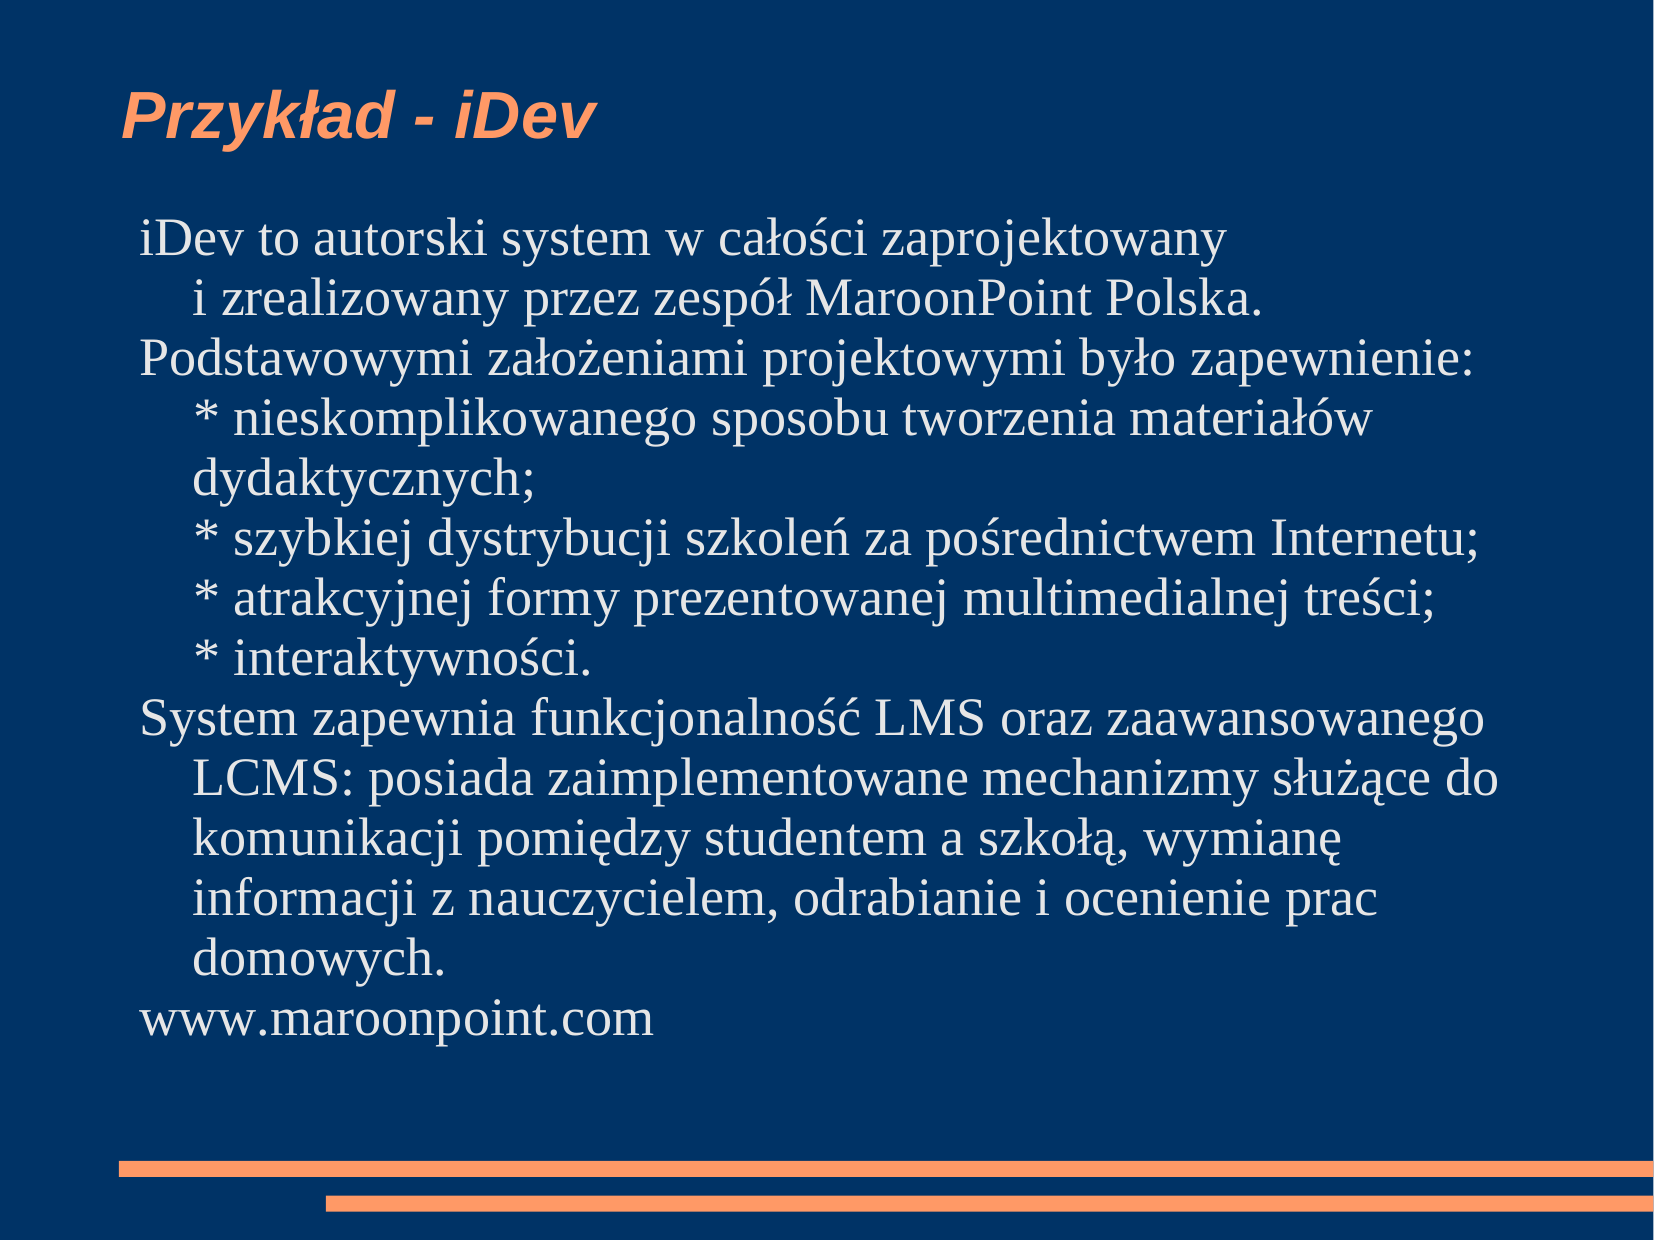

# Przykład - iDev
iDev to autorski system w całości zaprojektowany
i zrealizowany przez zespół MaroonPoint Polska.
Podstawowymi założeniami projektowymi było zapewnienie:
 * nieskomplikowanego sposobu tworzenia materiałów dydaktycznych;
 * szybkiej dystrybucji szkoleń za pośrednictwem Internetu;
 * atrakcyjnej formy prezentowanej multimedialnej treści;
 * interaktywności.
System zapewnia funkcjonalność LMS oraz zaawansowanego LCMS: posiada zaimplementowane mechanizmy służące do komunikacji pomiędzy studentem a szkołą, wymianę informacji z nauczycielem, odrabianie i ocenienie prac domowych.
www.maroonpoint.com